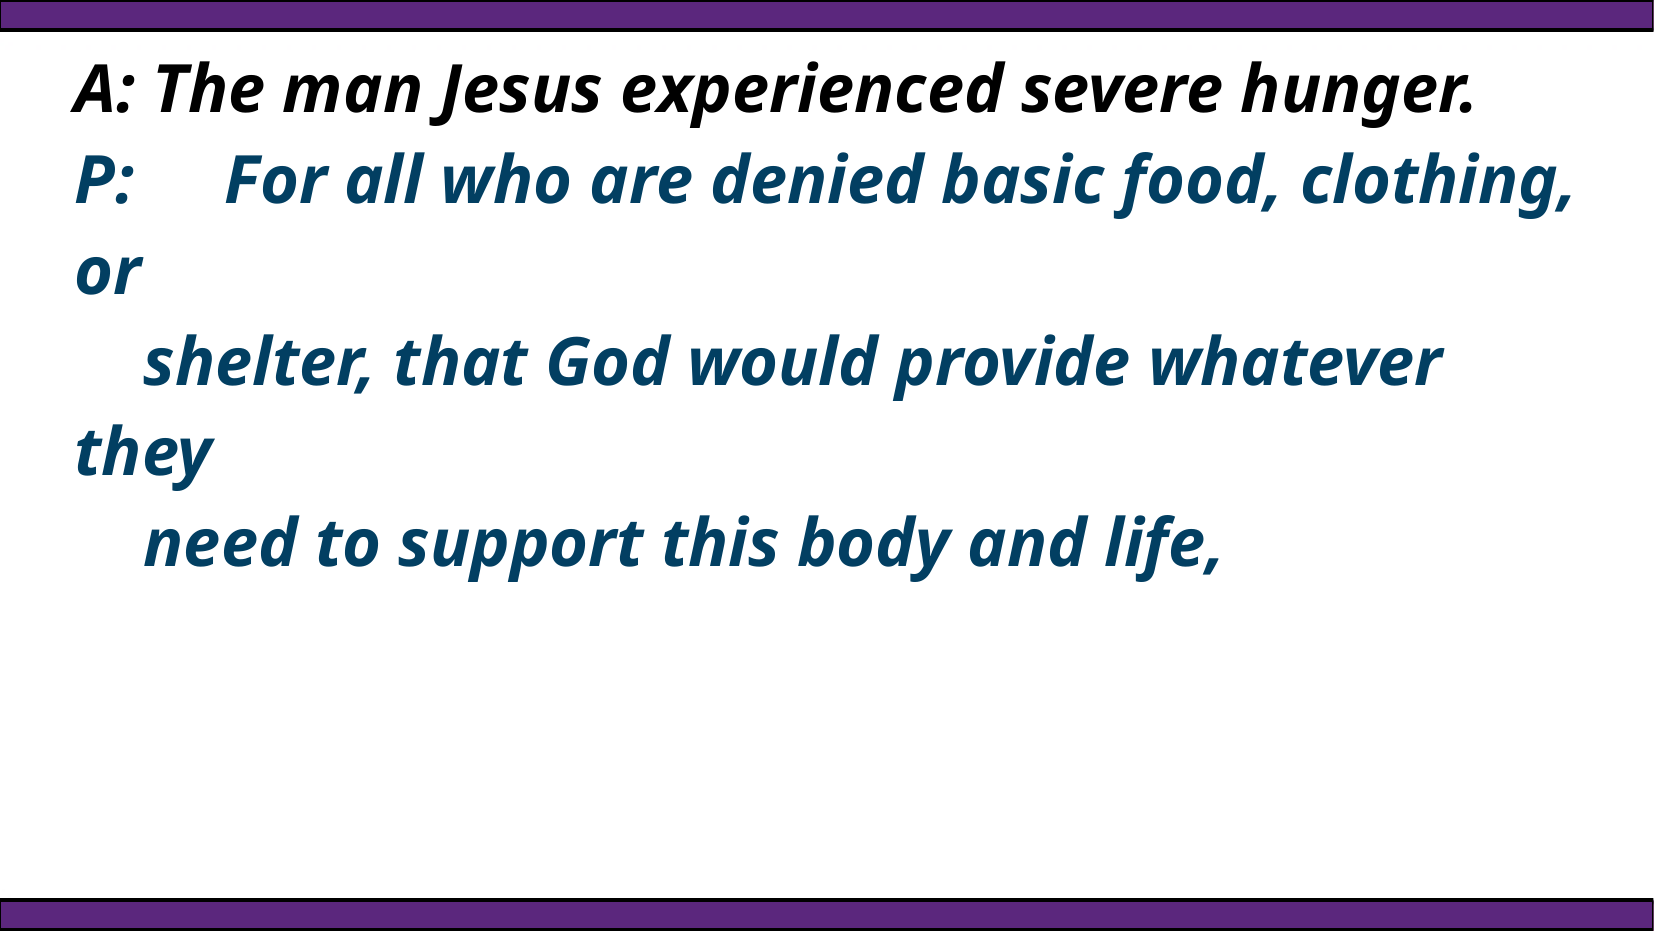

A: The man Jesus experienced severe hunger.
P: 	For all who are denied basic food, clothing, or
 shelter, that God would provide whatever they
 need to support this body and life,